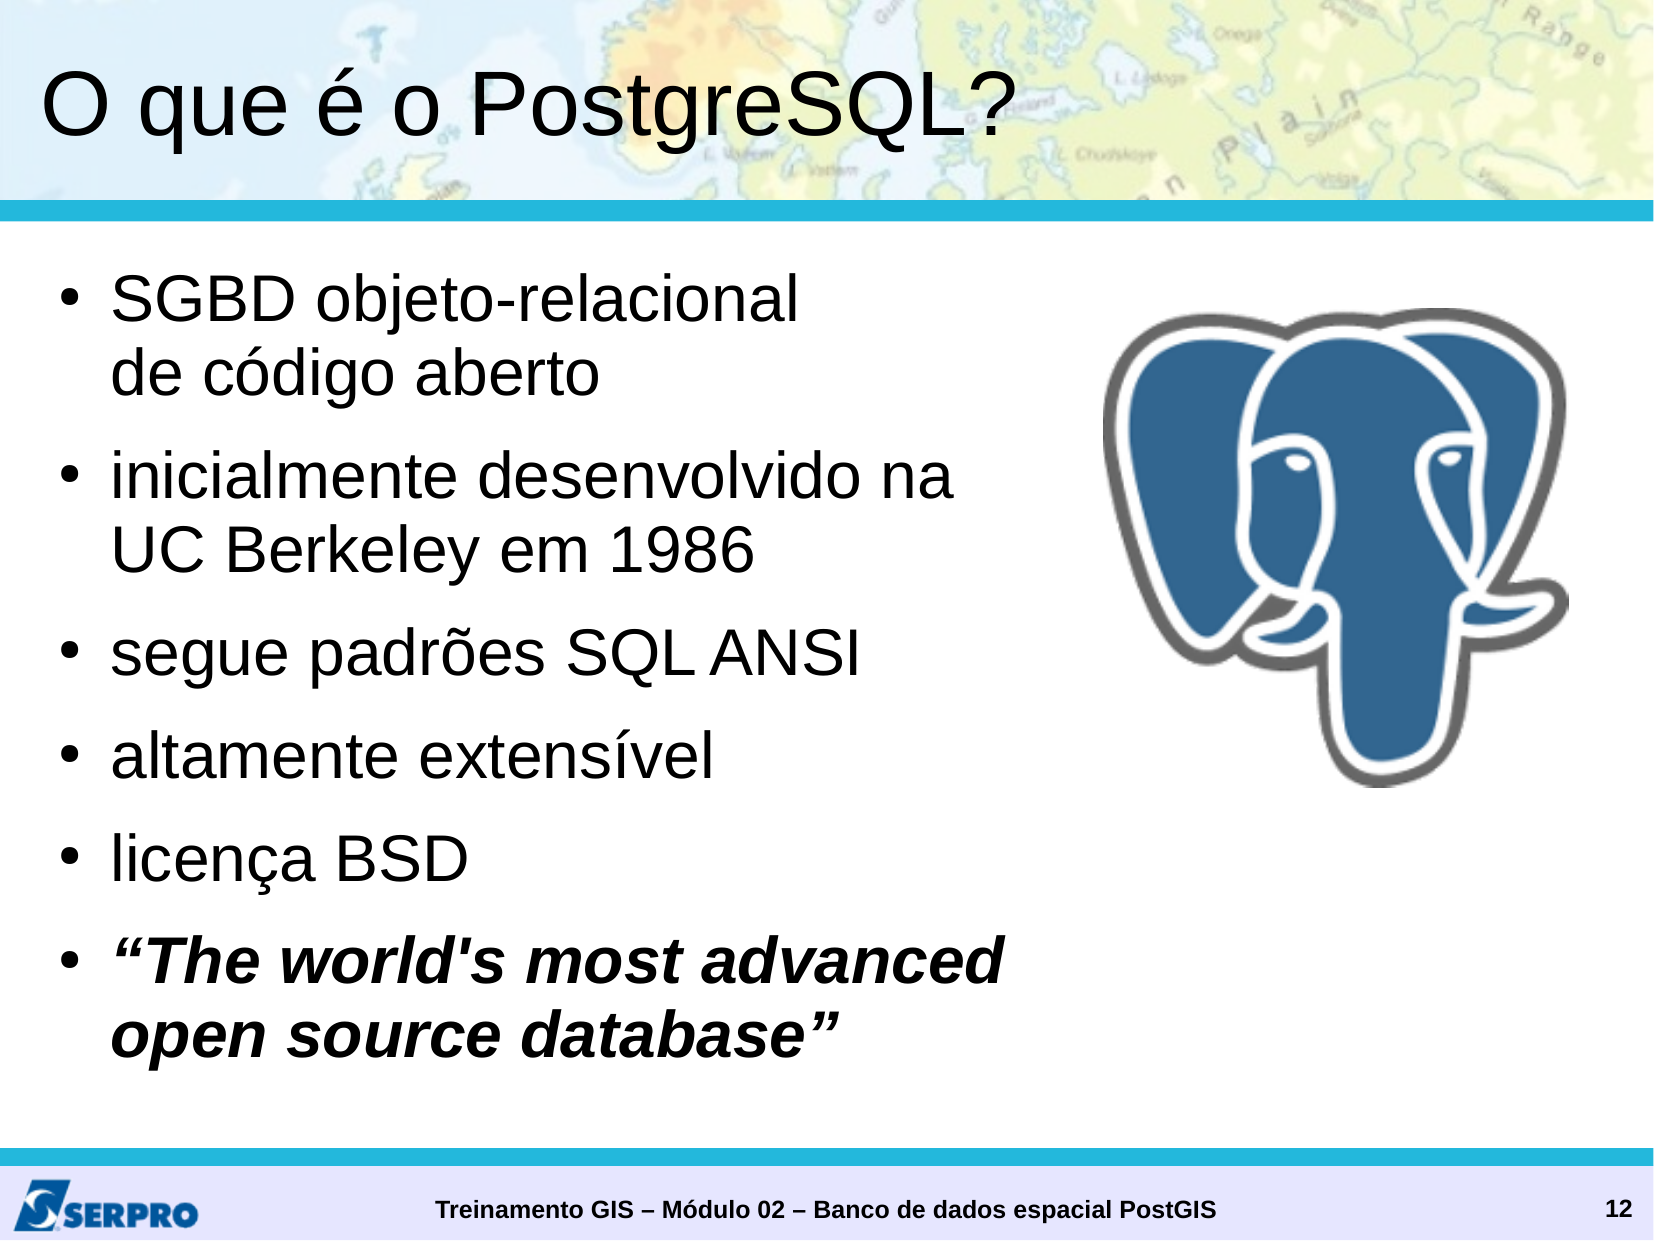

# O que é o PostgreSQL?
SGBD objeto-relacional
de código aberto
inicialmente desenvolvido na
UC Berkeley em 1986
segue padrões SQL ANSI
altamente extensível
licença BSD
“The world's most advanced open source database”
12
Treinamento GIS – Módulo 02 – Banco de dados espacial PostGIS